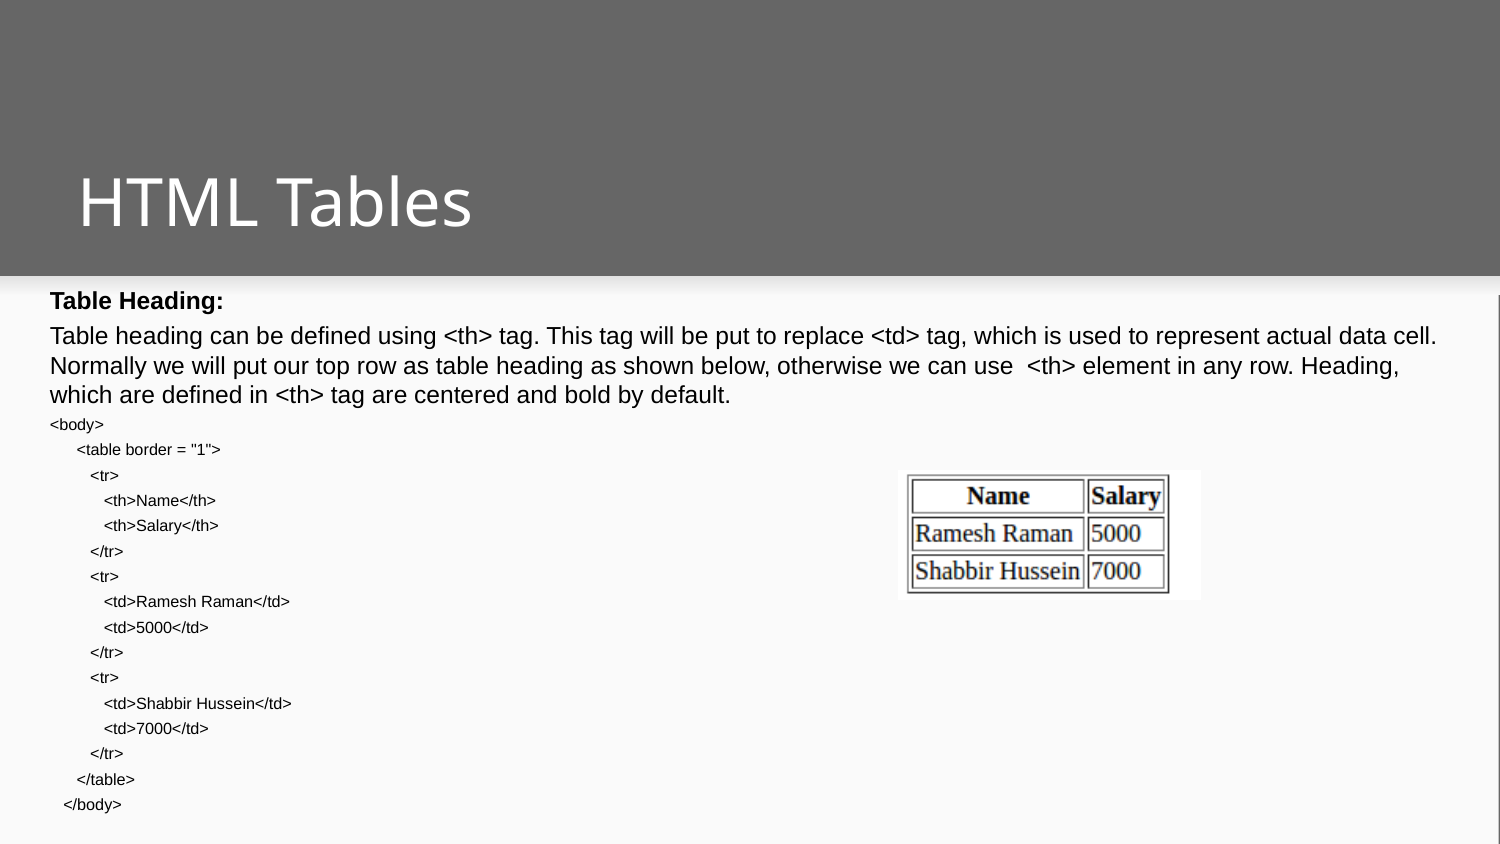

HTML Tables
# Table Heading:
Table heading can be defined using <th> tag. This tag will be put to replace <td> tag, which is used to represent actual data cell. Normally we will put our top row as table heading as shown below, otherwise we can use <th> element in any row. Heading, which are defined in <th> tag are centered and bold by default.
<body>
 <table border = "1">
 <tr>
 <th>Name</th>
 <th>Salary</th>
 </tr>
 <tr>
 <td>Ramesh Raman</td>
 <td>5000</td>
 </tr>
 <tr>
 <td>Shabbir Hussein</td>
 <td>7000</td>
 </tr>
 </table>
 </body>